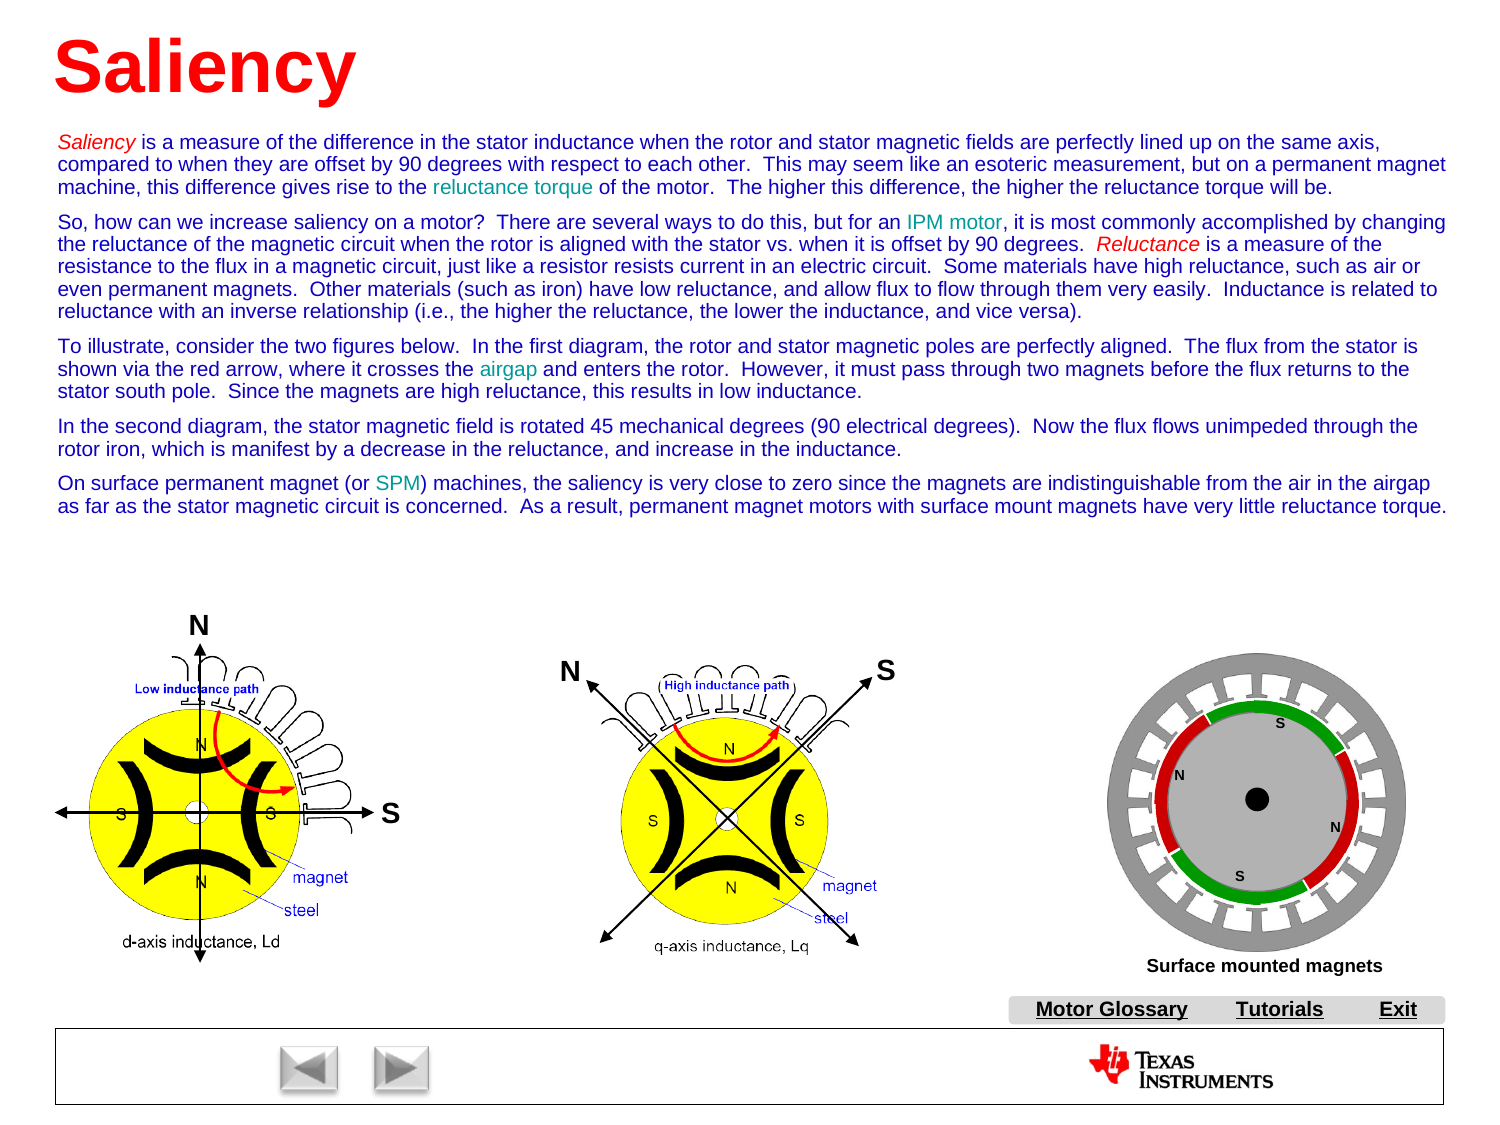

# Saliency
Saliency is a measure of the difference in the stator inductance when the rotor and stator magnetic fields are perfectly lined up on the same axis, compared to when they are offset by 90 degrees with respect to each other. This may seem like an esoteric measurement, but on a permanent magnet machine, this difference gives rise to the reluctance torque of the motor. The higher this difference, the higher the reluctance torque will be.
So, how can we increase saliency on a motor? There are several ways to do this, but for an IPM motor, it is most commonly accomplished by changing the reluctance of the magnetic circuit when the rotor is aligned with the stator vs. when it is offset by 90 degrees. Reluctance is a measure of the resistance to the flux in a magnetic circuit, just like a resistor resists current in an electric circuit. Some materials have high reluctance, such as air or even permanent magnets. Other materials (such as iron) have low reluctance, and allow flux to flow through them very easily. Inductance is related to reluctance with an inverse relationship (i.e., the higher the reluctance, the lower the inductance, and vice versa).
To illustrate, consider the two figures below. In the first diagram, the rotor and stator magnetic poles are perfectly aligned. The flux from the stator is shown via the red arrow, where it crosses the airgap and enters the rotor. However, it must pass through two magnets before the flux returns to the stator south pole. Since the magnets are high reluctance, this results in low inductance.
In the second diagram, the stator magnetic field is rotated 45 mechanical degrees (90 electrical degrees). Now the flux flows unimpeded through the rotor iron, which is manifest by a decrease in the reluctance, and increase in the inductance.
On surface permanent magnet (or SPM) machines, the saliency is very close to zero since the magnets are indistinguishable from the air in the airgap as far as the stator magnetic circuit is concerned. As a result, permanent magnet motors with surface mount magnets have very little reluctance torque.
N
S
N
S
N
S
N
S
Surface mounted magnets